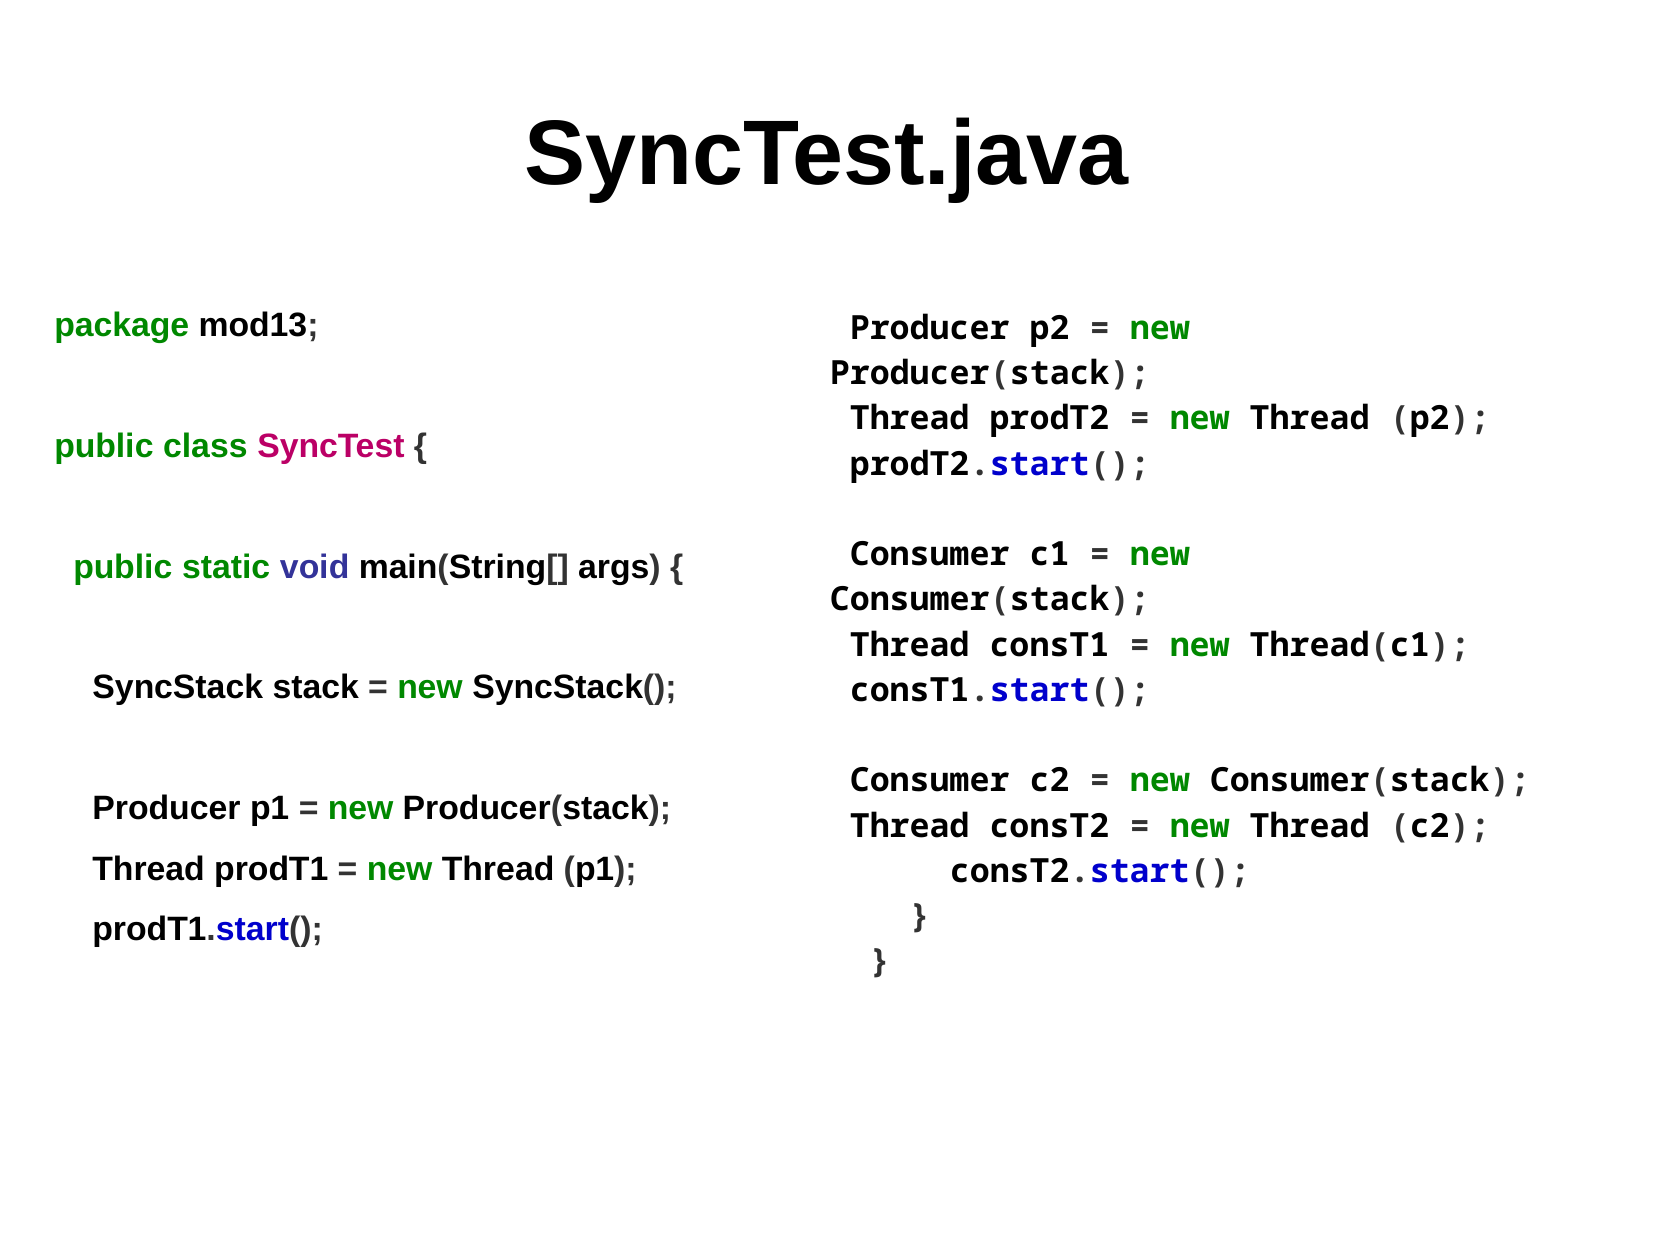

# SyncTest.java
 package mod13;
 public class SyncTest {
 public static void main(String[] args) {
 SyncStack stack = new SyncStack();
 Producer p1 = new Producer(stack);
 Thread prodT1 = new Thread (p1);
 prodT1.start();
 Producer p2 = new Producer(stack);
 Thread prodT2 = new Thread (p2);
 prodT2.start();
 Consumer c1 = new Consumer(stack);
 Thread consT1 = new Thread(c1);
 consT1.start();
 Consumer c2 = new Consumer(stack);
 Thread consT2 = new Thread (c2);
 consT2.start();
 }
 }